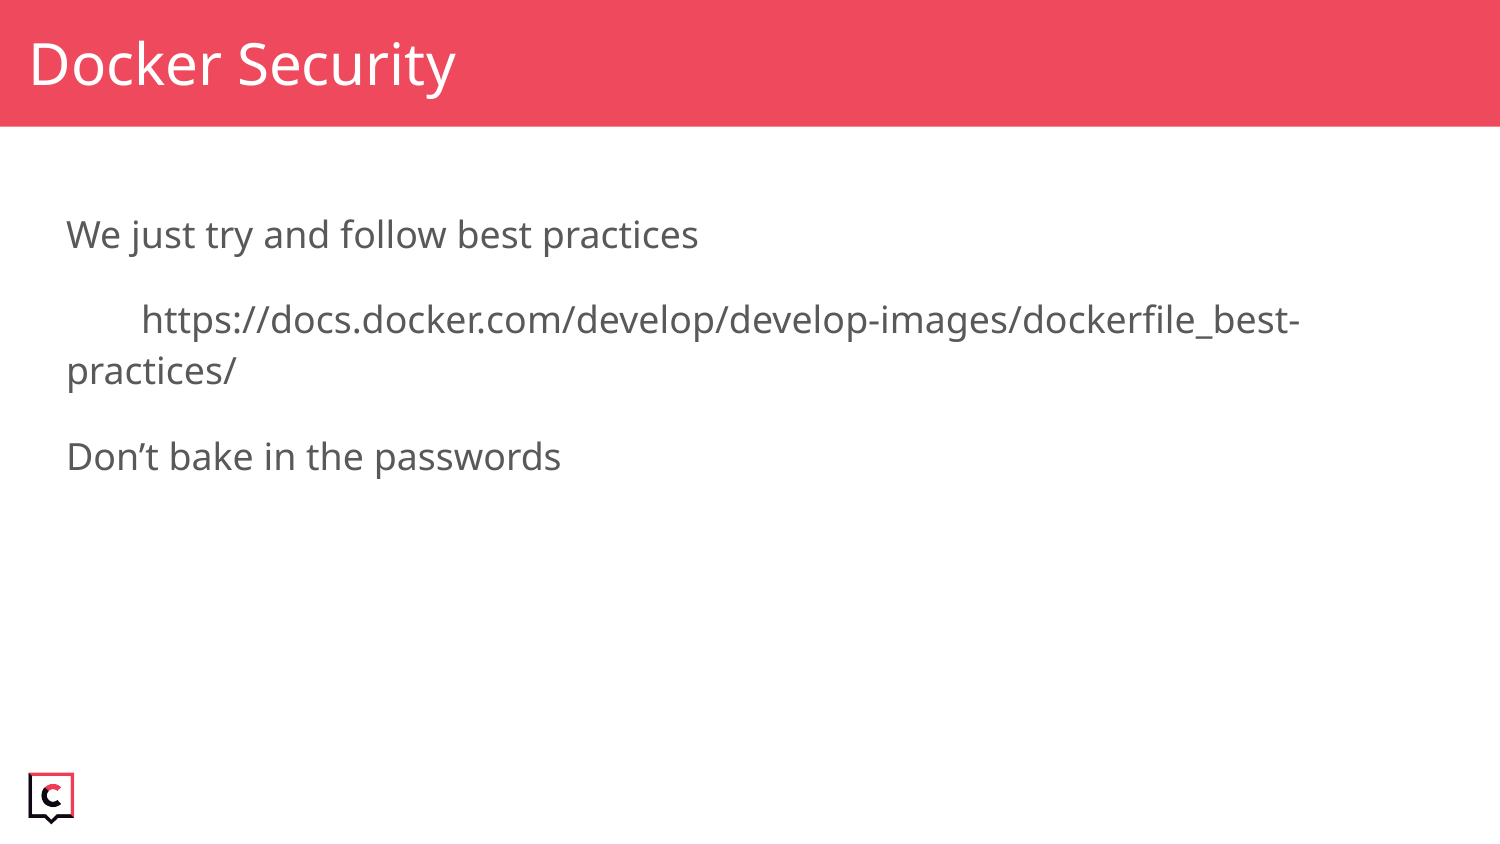

# Docker Security
We just try and follow best practices
	https://docs.docker.com/develop/develop-images/dockerfile_best-practices/
Don’t bake in the passwords